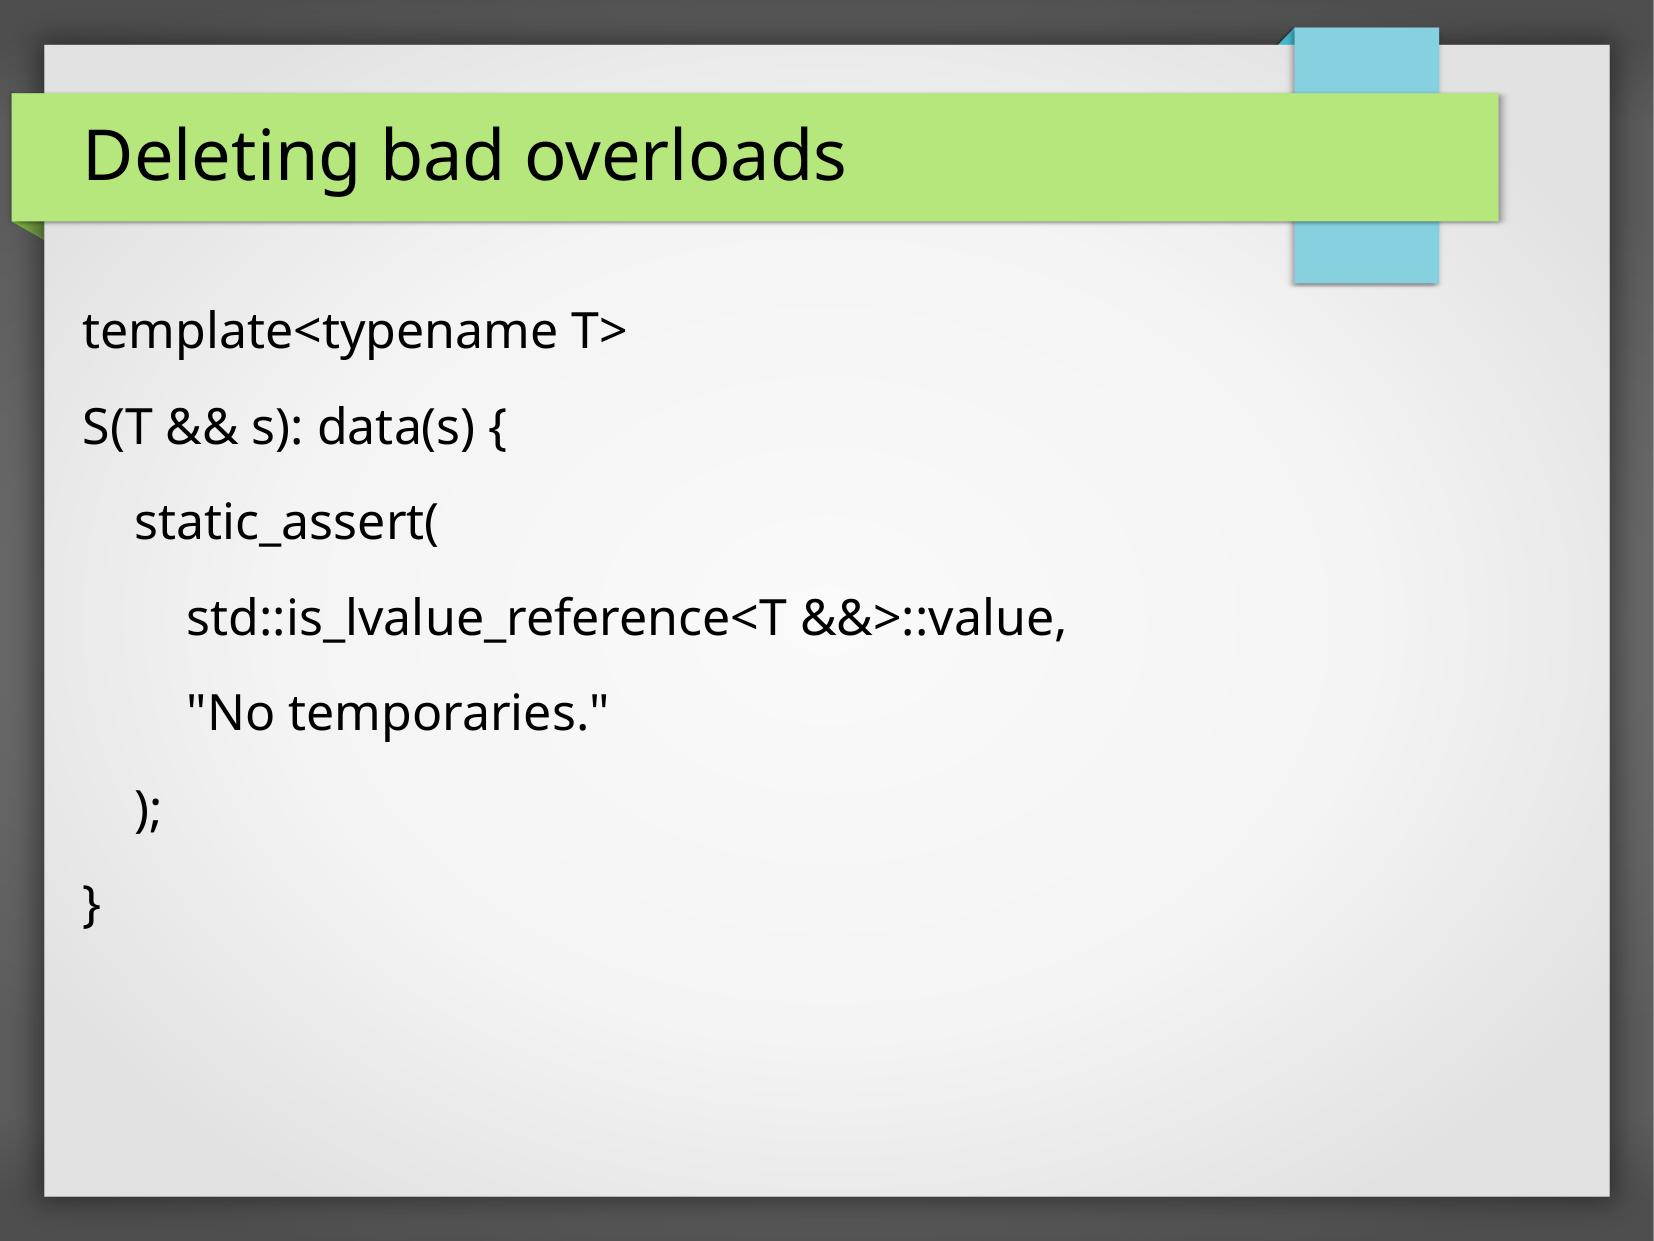

# Deleting bad overloads
template<typename T>
S(T && s): data(s) {
 static_assert(
 std::is_lvalue_reference<T &&>::value,
 "No temporaries."
 );
}